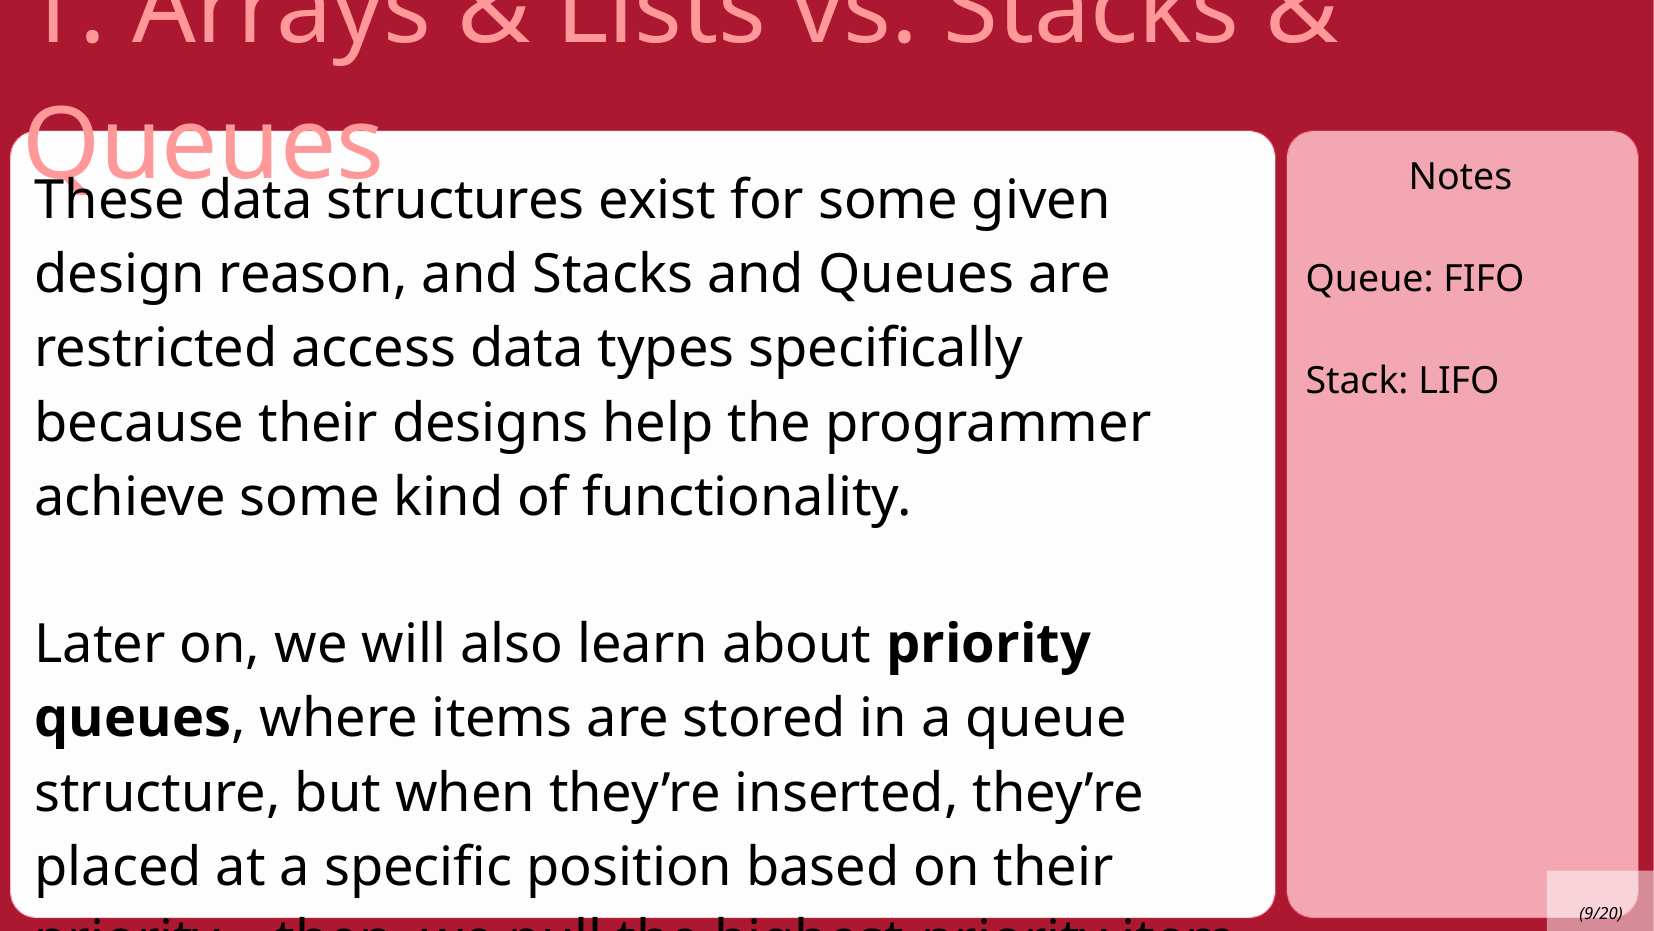

# 1. Arrays & Lists vs. Stacks & Queues
Notes
Queue: FIFO
Stack: LIFO
These data structures exist for some given design reason, and Stacks and Queues are restricted access data types specifically because their designs help the programmer achieve some kind of functionality.
Later on, we will also learn about priority queues, where items are stored in a queue structure, but when they’re inserted, they’re placed at a specific position based on their priority – then, we pull the highest-priority item from the front.